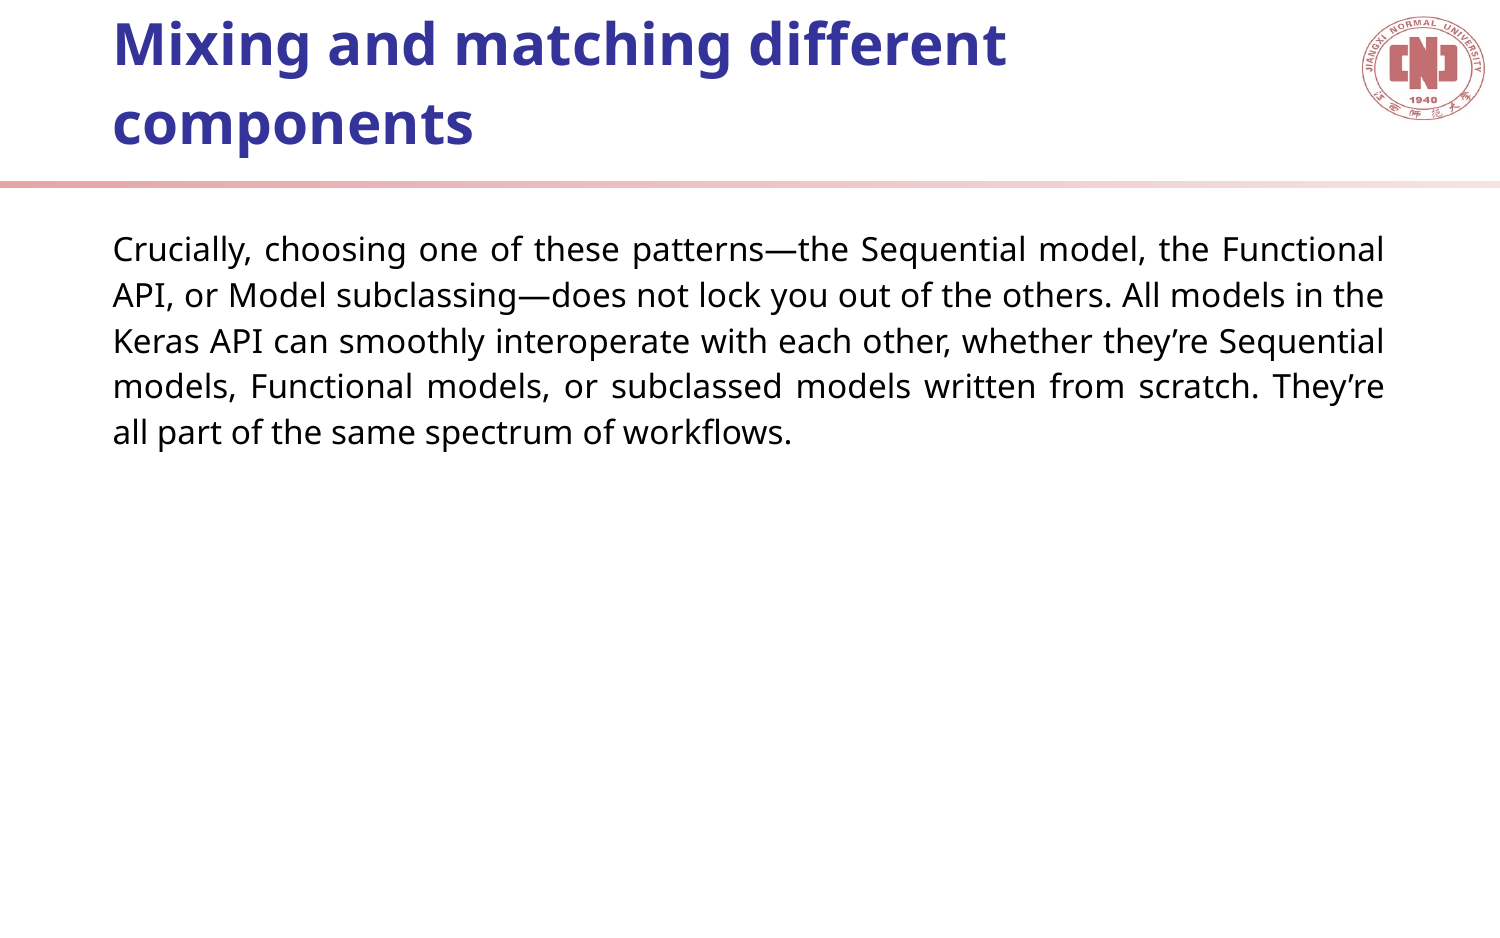

# Mixing and matching different components
Crucially, choosing one of these patterns—the Sequential model, the Functional API, or Model subclassing—does not lock you out of the others. All models in the Keras API can smoothly interoperate with each other, whether they’re Sequential models, Functional models, or subclassed models written from scratch. They’re all part of the same spectrum of workflows.